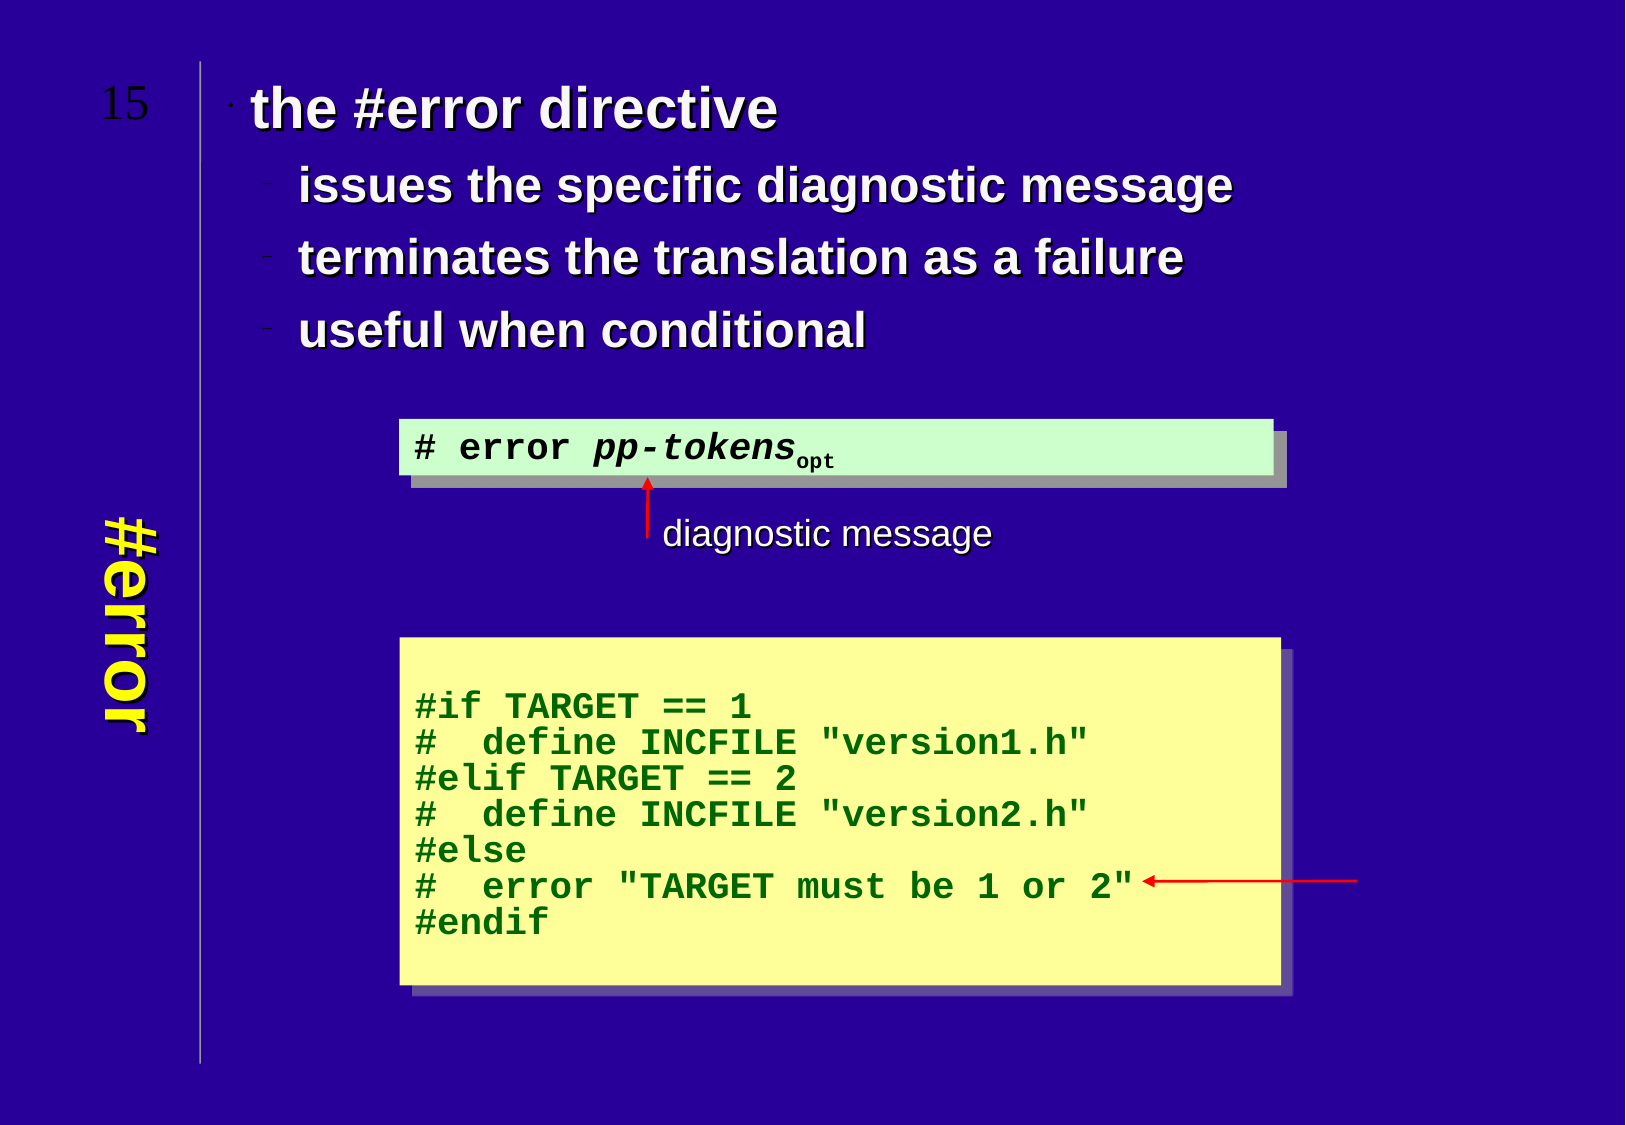

15
 the #error directive
issues the specific diagnostic message
terminates the translation as a failure
useful when conditional
# #error
# error pp-tokensopt
diagnostic message
#if TARGET == 1
# define INCFILE "version1.h"
#elif TARGET == 2
# define INCFILE "version2.h"
#else
# error "TARGET must be 1 or 2"
#endif